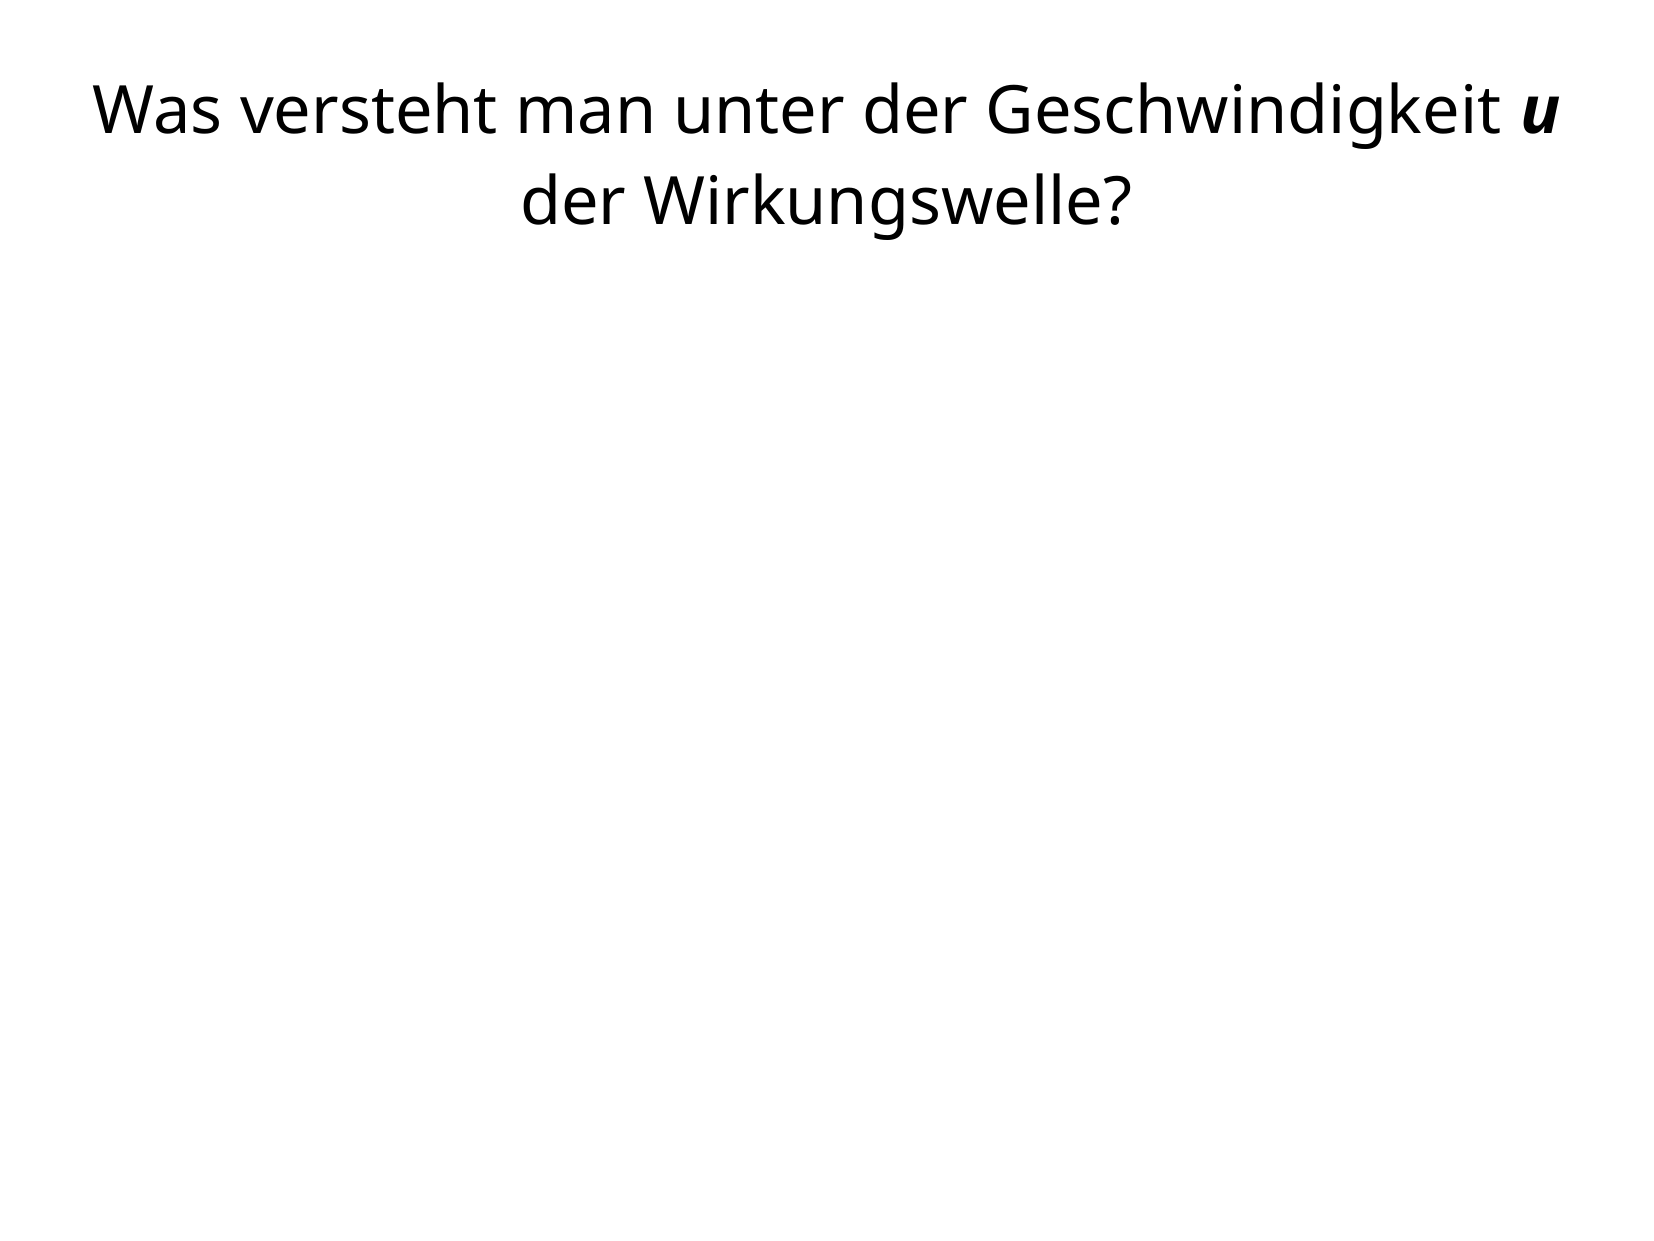

# Was versteht man unter der Geschwindigkeit u der Wirkungswelle?